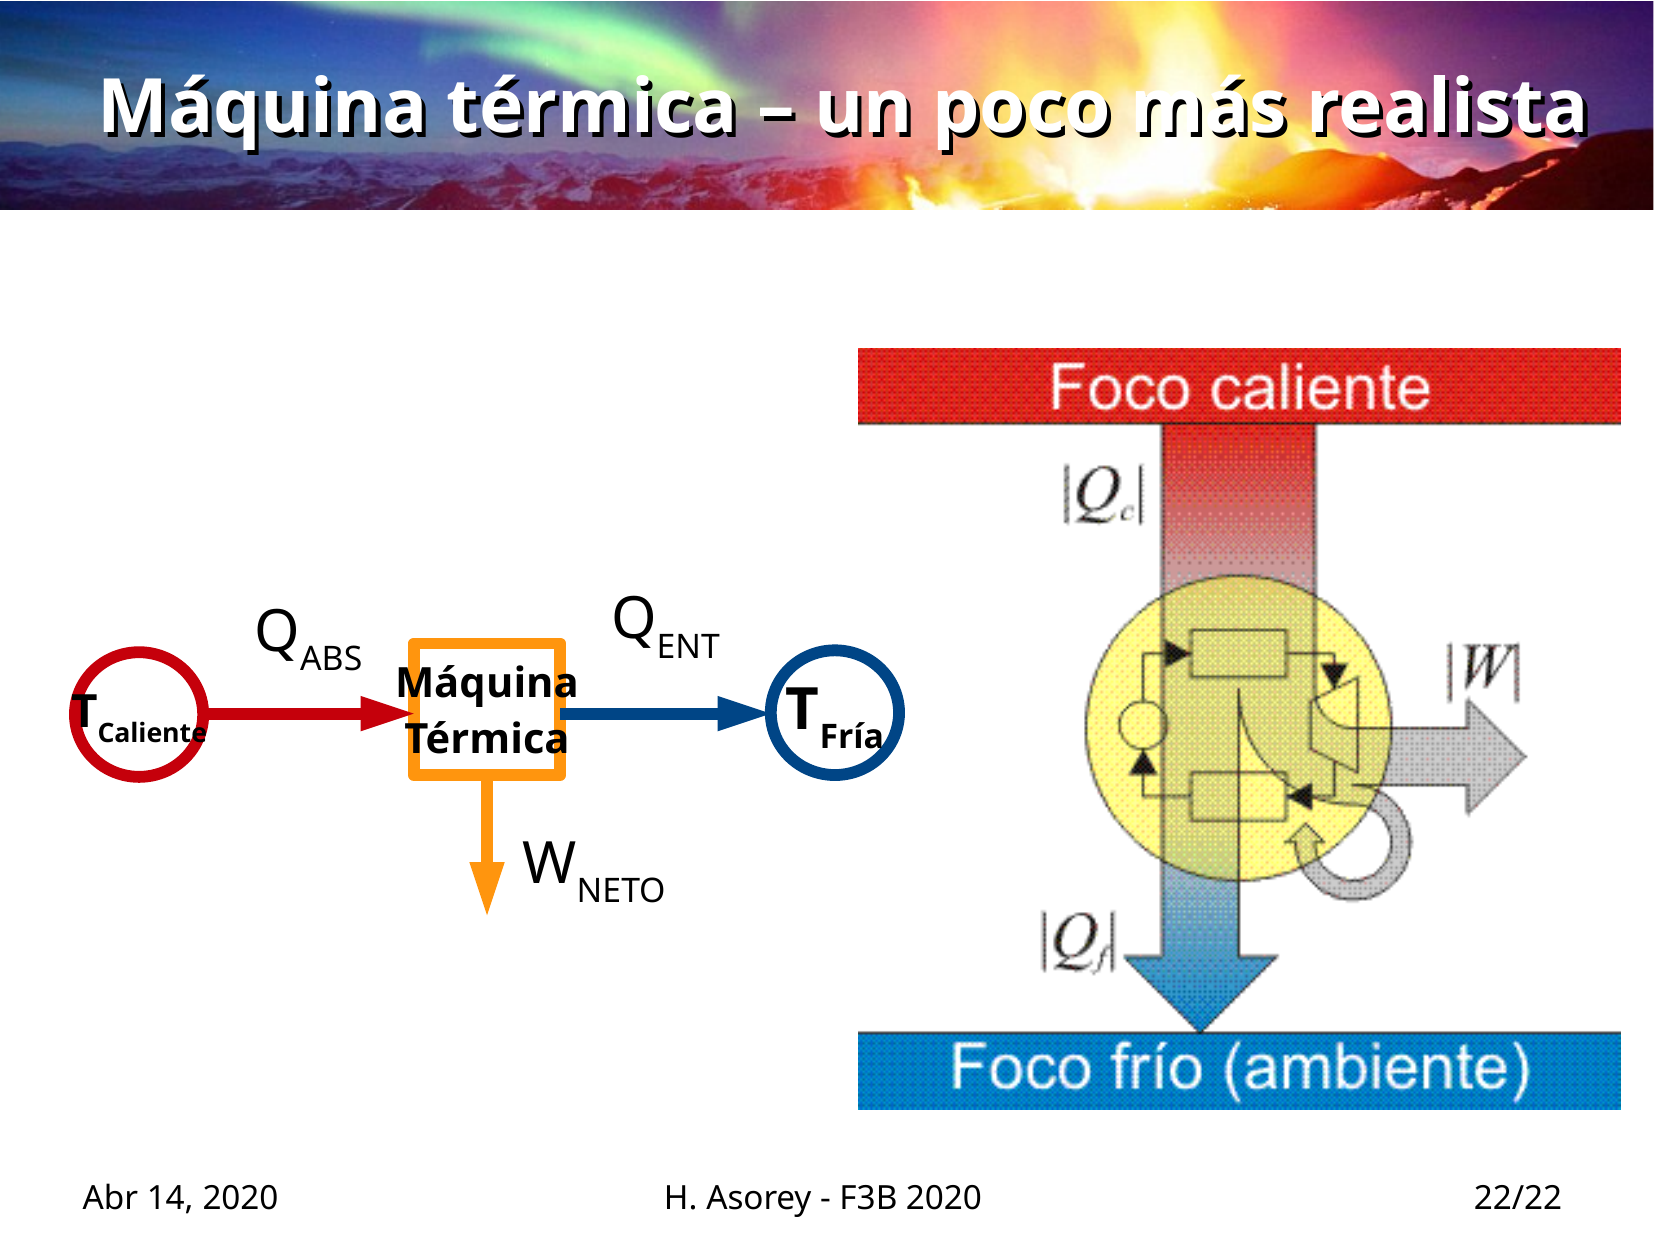

# Máquina térmica – un poco más realista
Máquina
Térmica
TFría
TCaliente
QABS
QENT
WNETO
Abr 14, 2020
H. Asorey - F3B 2020
22